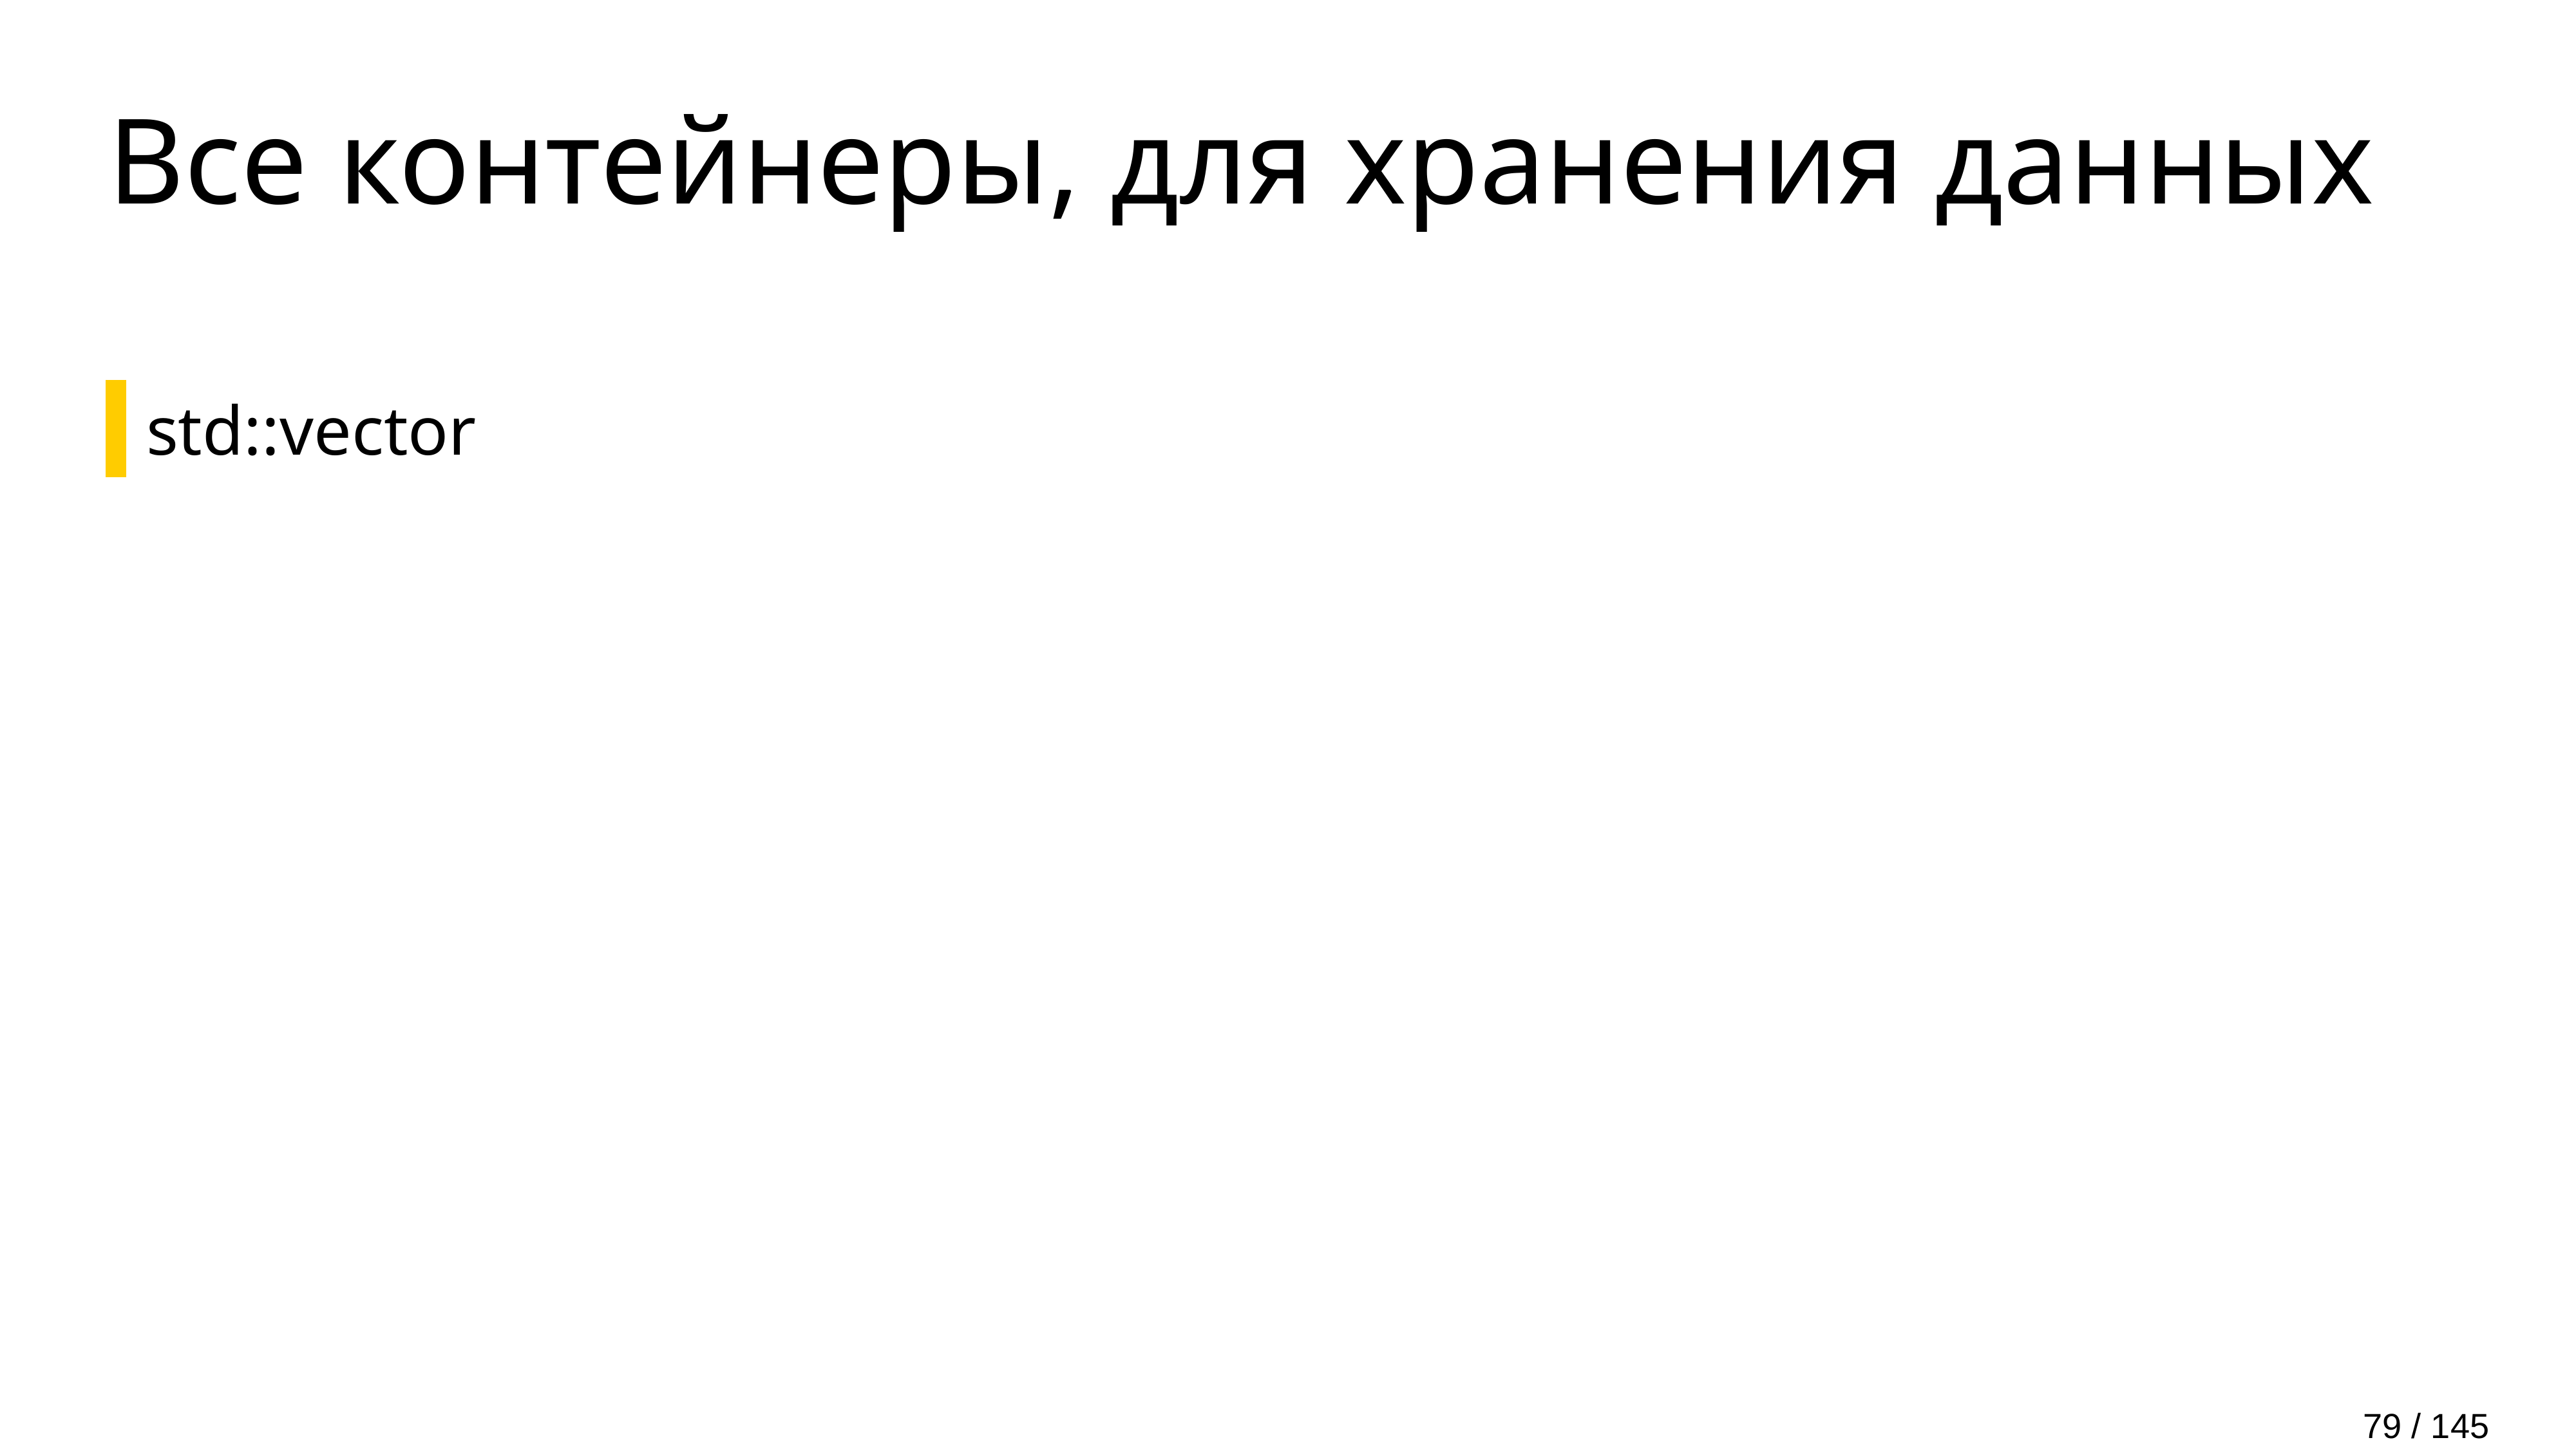

# Все контейнеры, для хранения данных
 std::vector